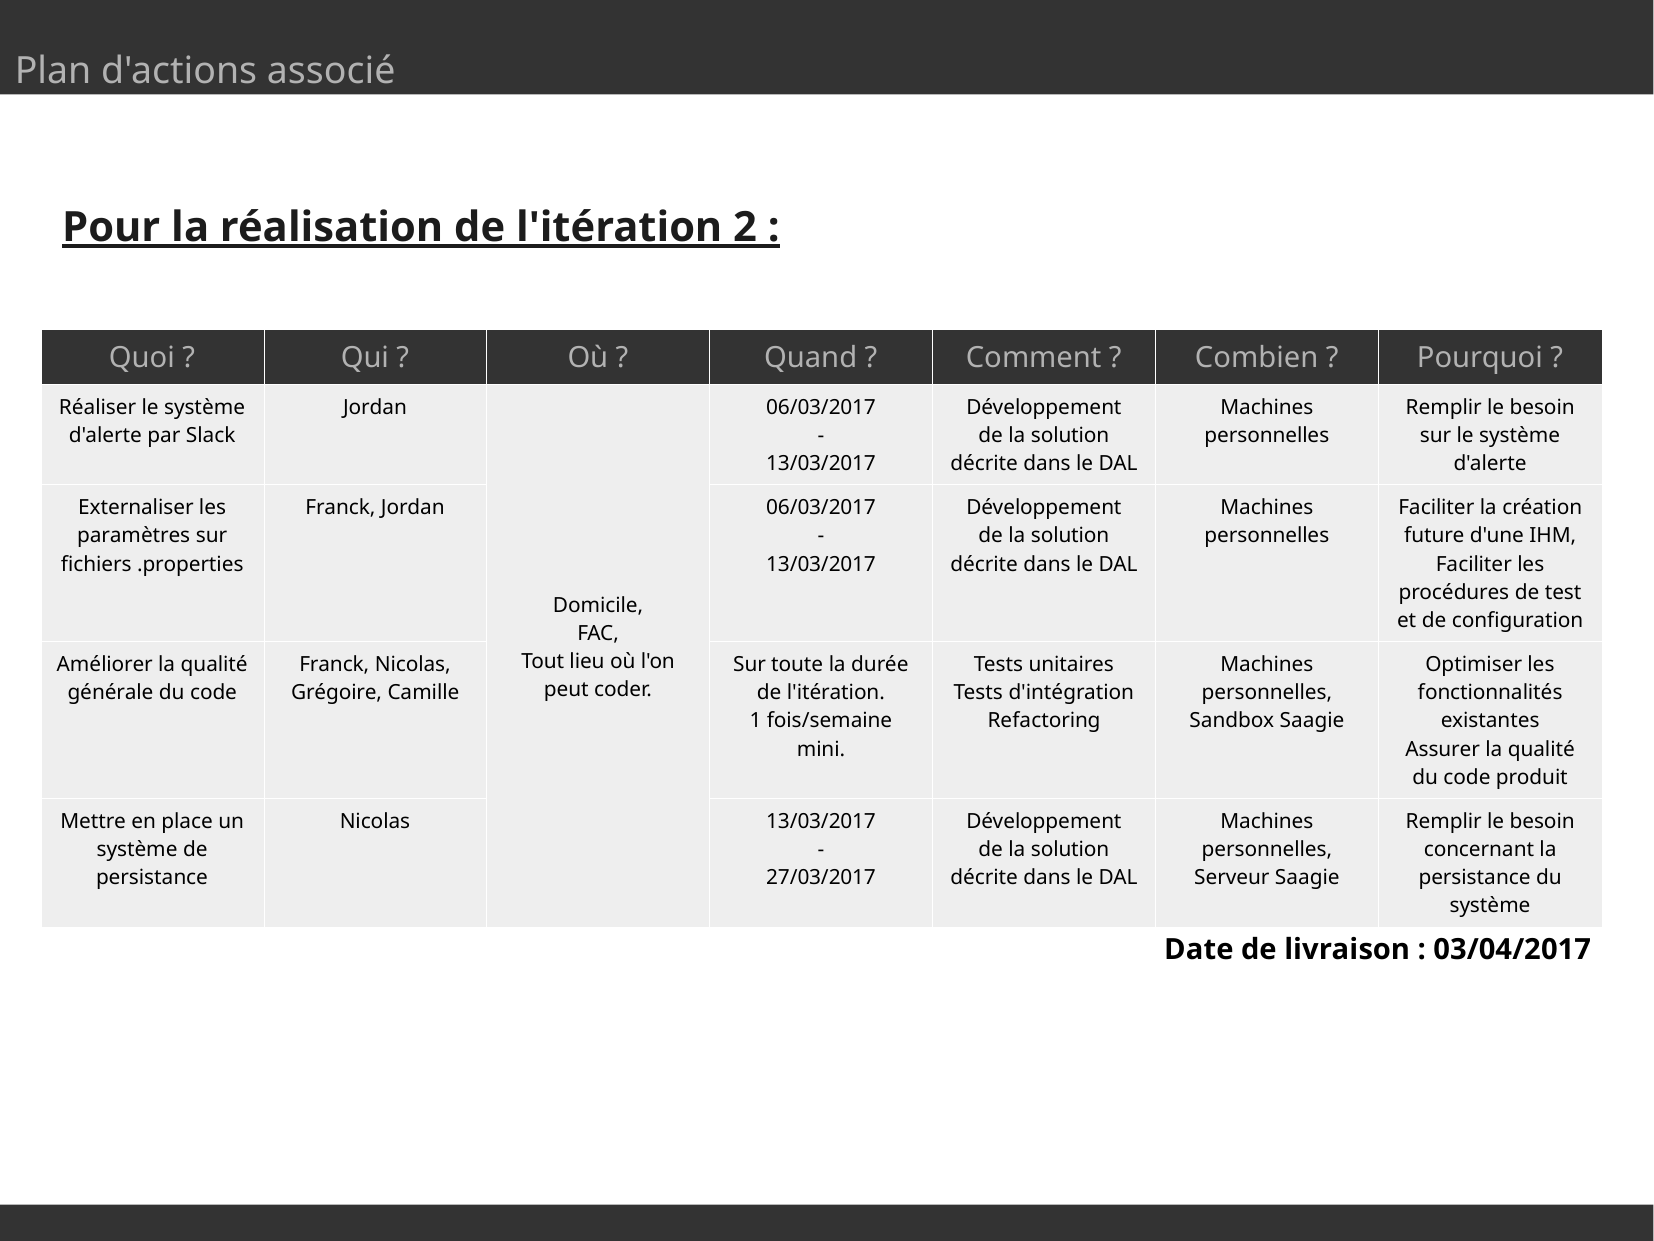

Plan d'actions associé
Pour la réalisation de l'itération 2 :
| Quoi ? | Qui ? | Où ? | Quand ? | Comment ? | Combien ? | Pourquoi ? |
| --- | --- | --- | --- | --- | --- | --- |
| Réaliser le système d'alerte par Slack | Jordan | Domicile, FAC, Tout lieu où l'on peut coder. | 06/03/2017 - 13/03/2017 | Développement de la solution décrite dans le DAL | Machines personnelles | Remplir le besoin sur le système d'alerte |
| Externaliser les paramètres sur fichiers .properties | Franck, Jordan | | 06/03/2017 - 13/03/2017 | Développement de la solution décrite dans le DAL | Machines personnelles | Faciliter la création future d'une IHM, Faciliter les procédures de test et de configuration |
| Améliorer la qualité générale du code | Franck, Nicolas, Grégoire, Camille | | Sur toute la durée de l'itération. 1 fois/semaine mini. | Tests unitaires Tests d'intégration Refactoring | Machines personnelles, Sandbox Saagie | Optimiser les fonctionnalités existantes Assurer la qualité du code produit |
| Mettre en place un système de persistance | Nicolas | | 13/03/2017 - 27/03/2017 | Développement de la solution décrite dans le DAL | Machines personnelles, Serveur Saagie | Remplir le besoin concernant la persistance du système |
Date de livraison : 03/04/2017